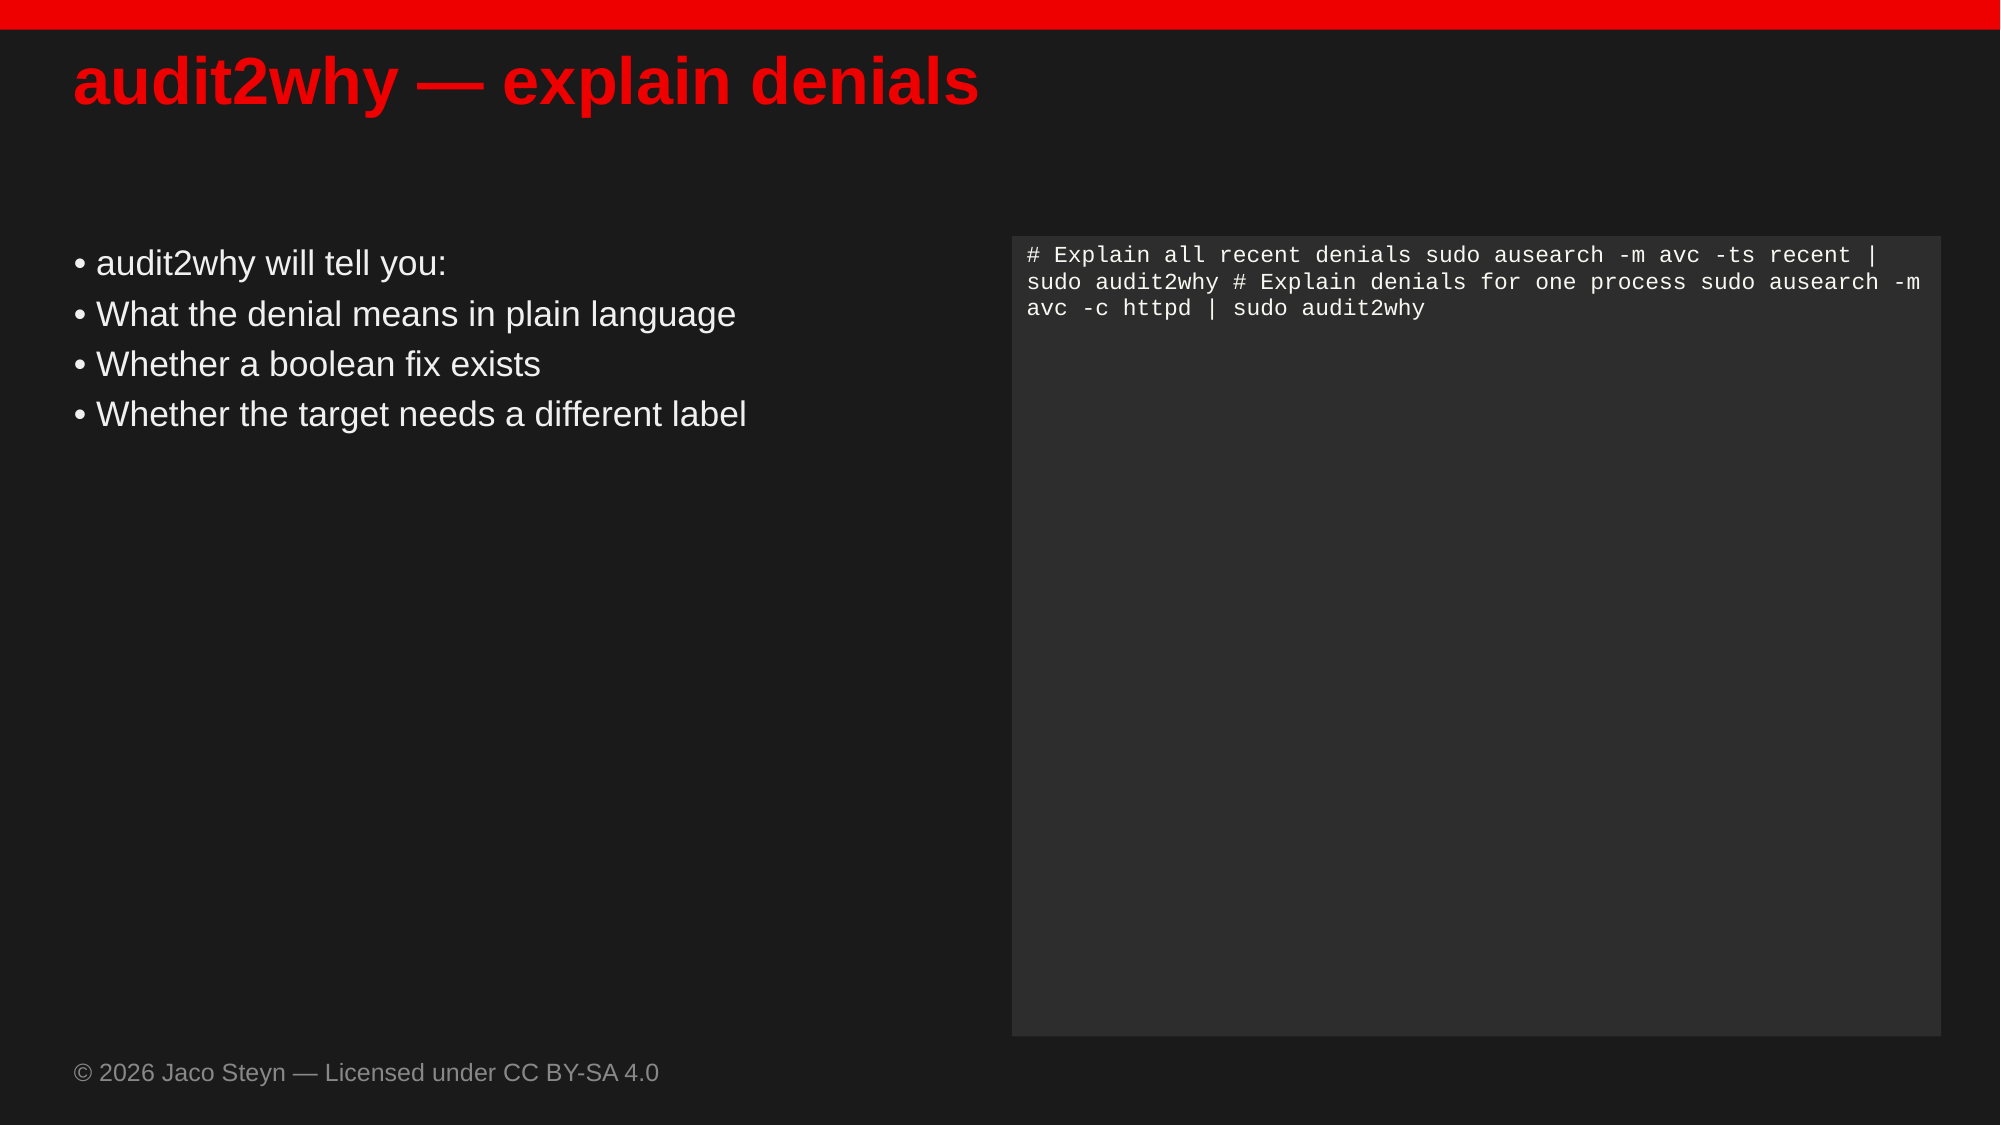

audit2why — explain denials
• audit2why will tell you:
• What the denial means in plain language
• Whether a boolean fix exists
• Whether the target needs a different label
# Explain all recent denials sudo ausearch -m avc -ts recent | sudo audit2why # Explain denials for one process sudo ausearch -m avc -c httpd | sudo audit2why
© 2026 Jaco Steyn — Licensed under CC BY-SA 4.0